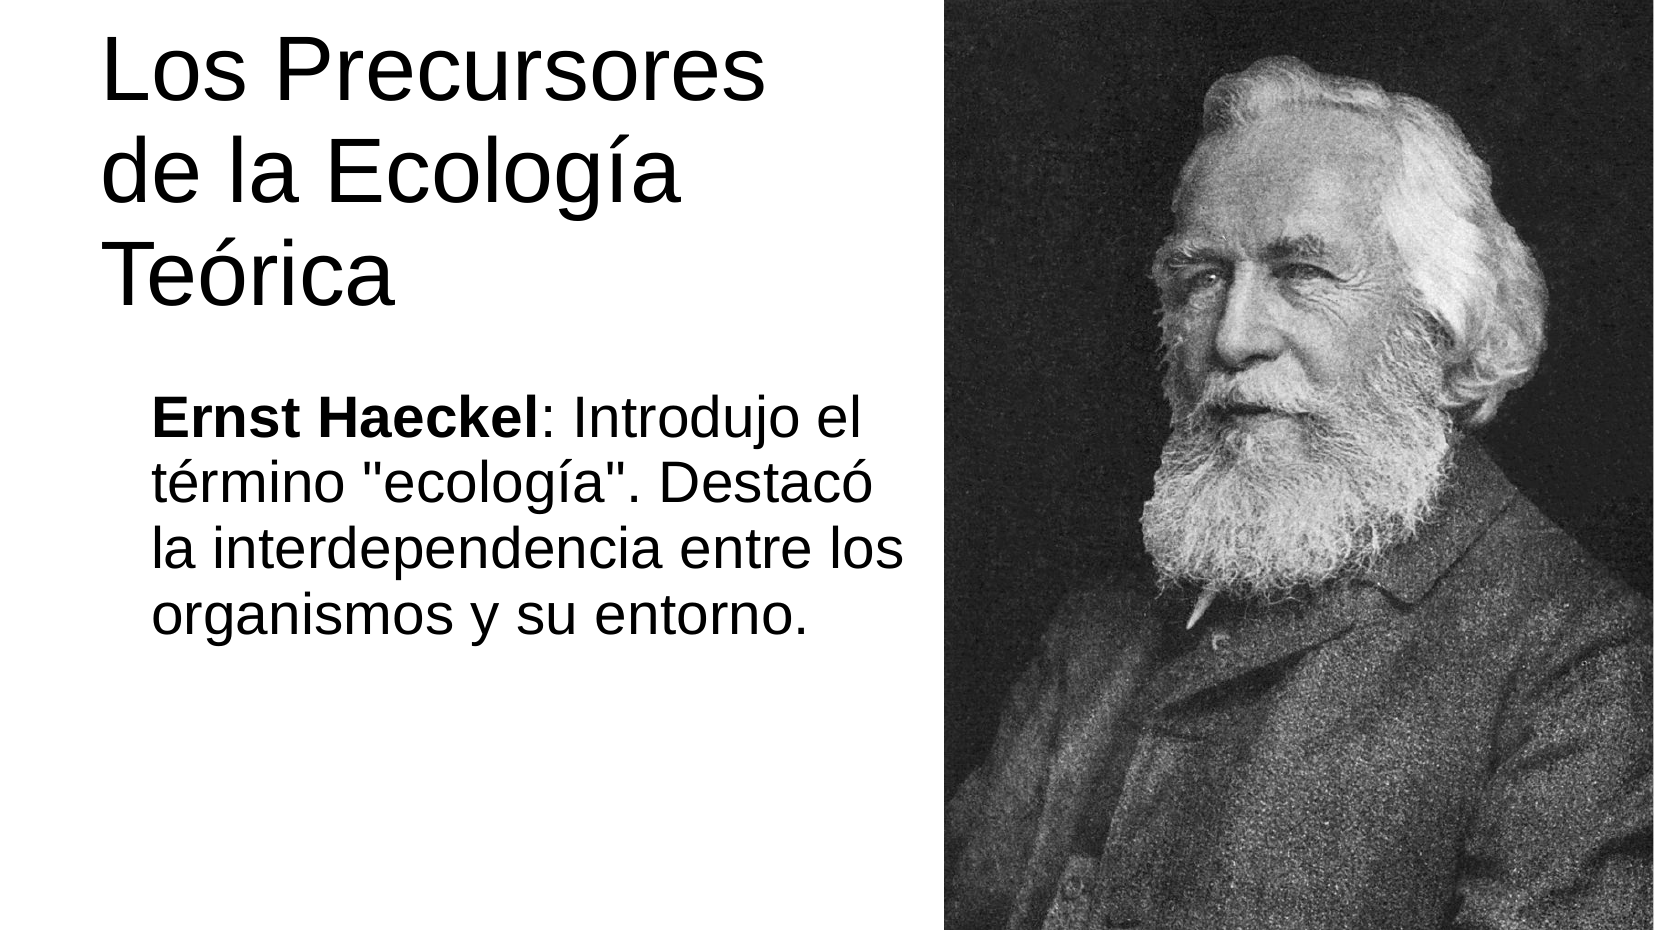

# Los Precursores de la Ecología Teórica
Ernst Haeckel: Introdujo el término "ecología". Destacó la interdependencia entre los organismos y su entorno.